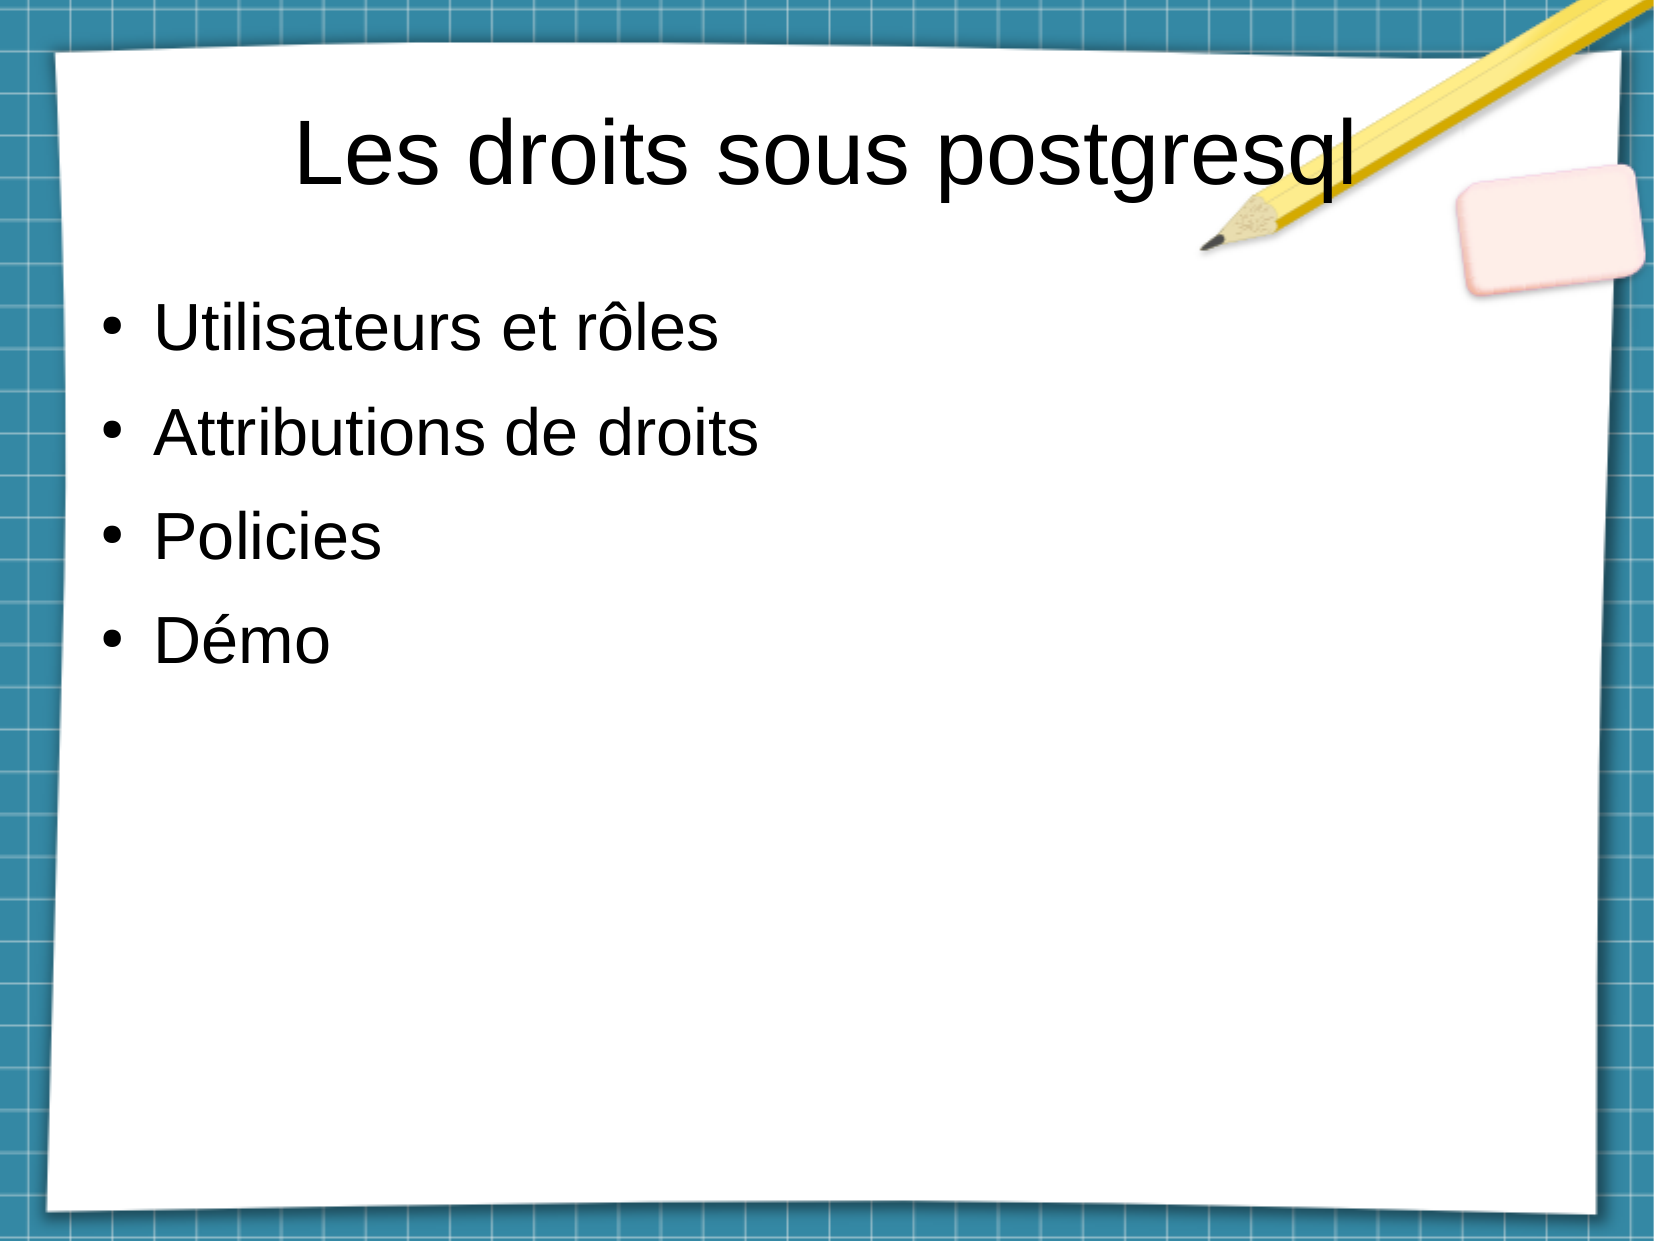

# Les droits sous postgresql
Utilisateurs et rôles
Attributions de droits
Policies
Démo